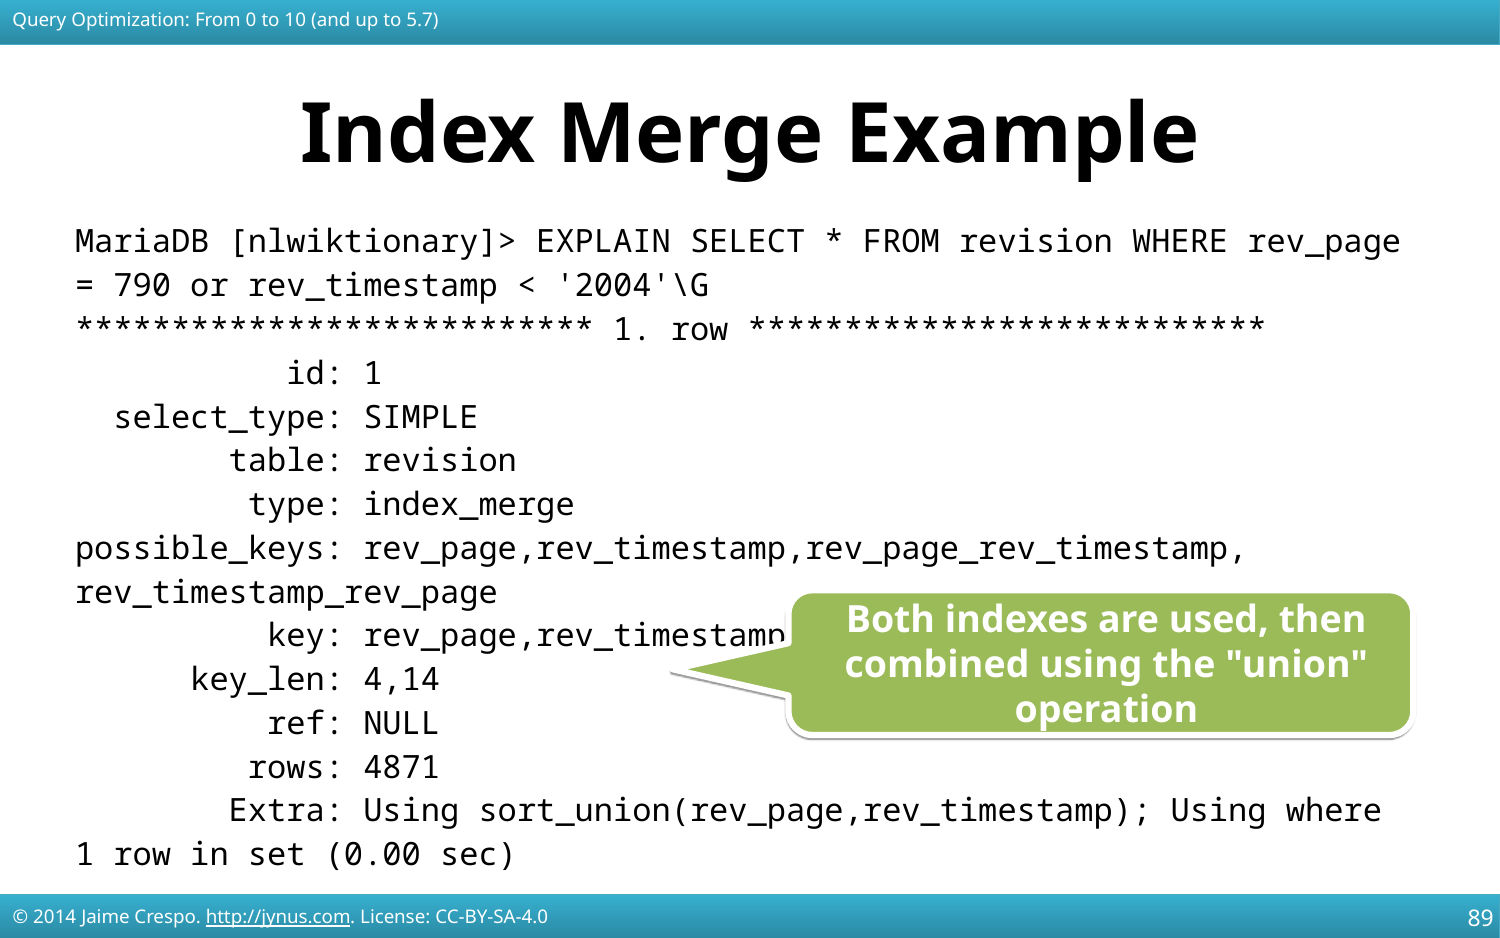

# Index Merge Example
MariaDB [nlwiktionary]> EXPLAIN SELECT * FROM revision WHERE rev_page = 790 or rev_timestamp < '2004'\G
*************************** 1. row ***************************
 id: 1
 select_type: SIMPLE
 table: revision
 type: index_merge
possible_keys: rev_page,rev_timestamp,rev_page_rev_timestamp, rev_timestamp_rev_page
 key: rev_page,rev_timestamp
 key_len: 4,14
 ref: NULL
 rows: 4871
 Extra: Using sort_union(rev_page,rev_timestamp); Using where
1 row in set (0.00 sec)
Both indexes are used, then combined using the "union" operation